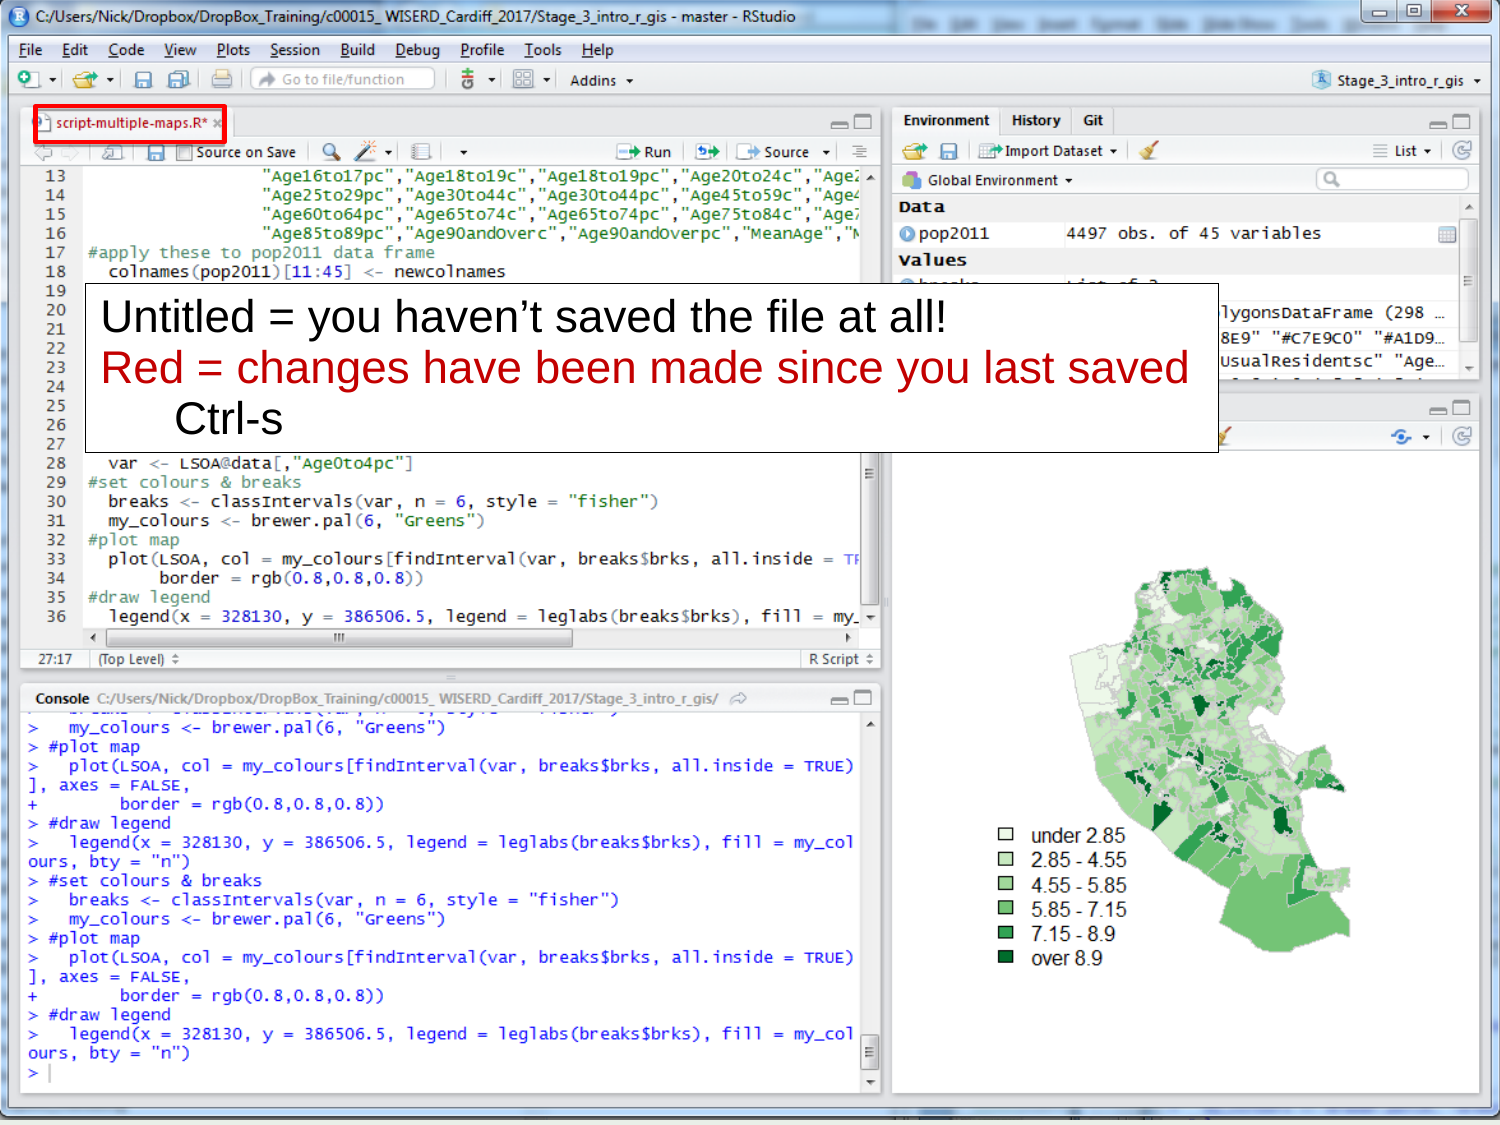

Untitled = you haven’t saved the file at all!
Red = changes have been made since you last saved
	Ctrl-s